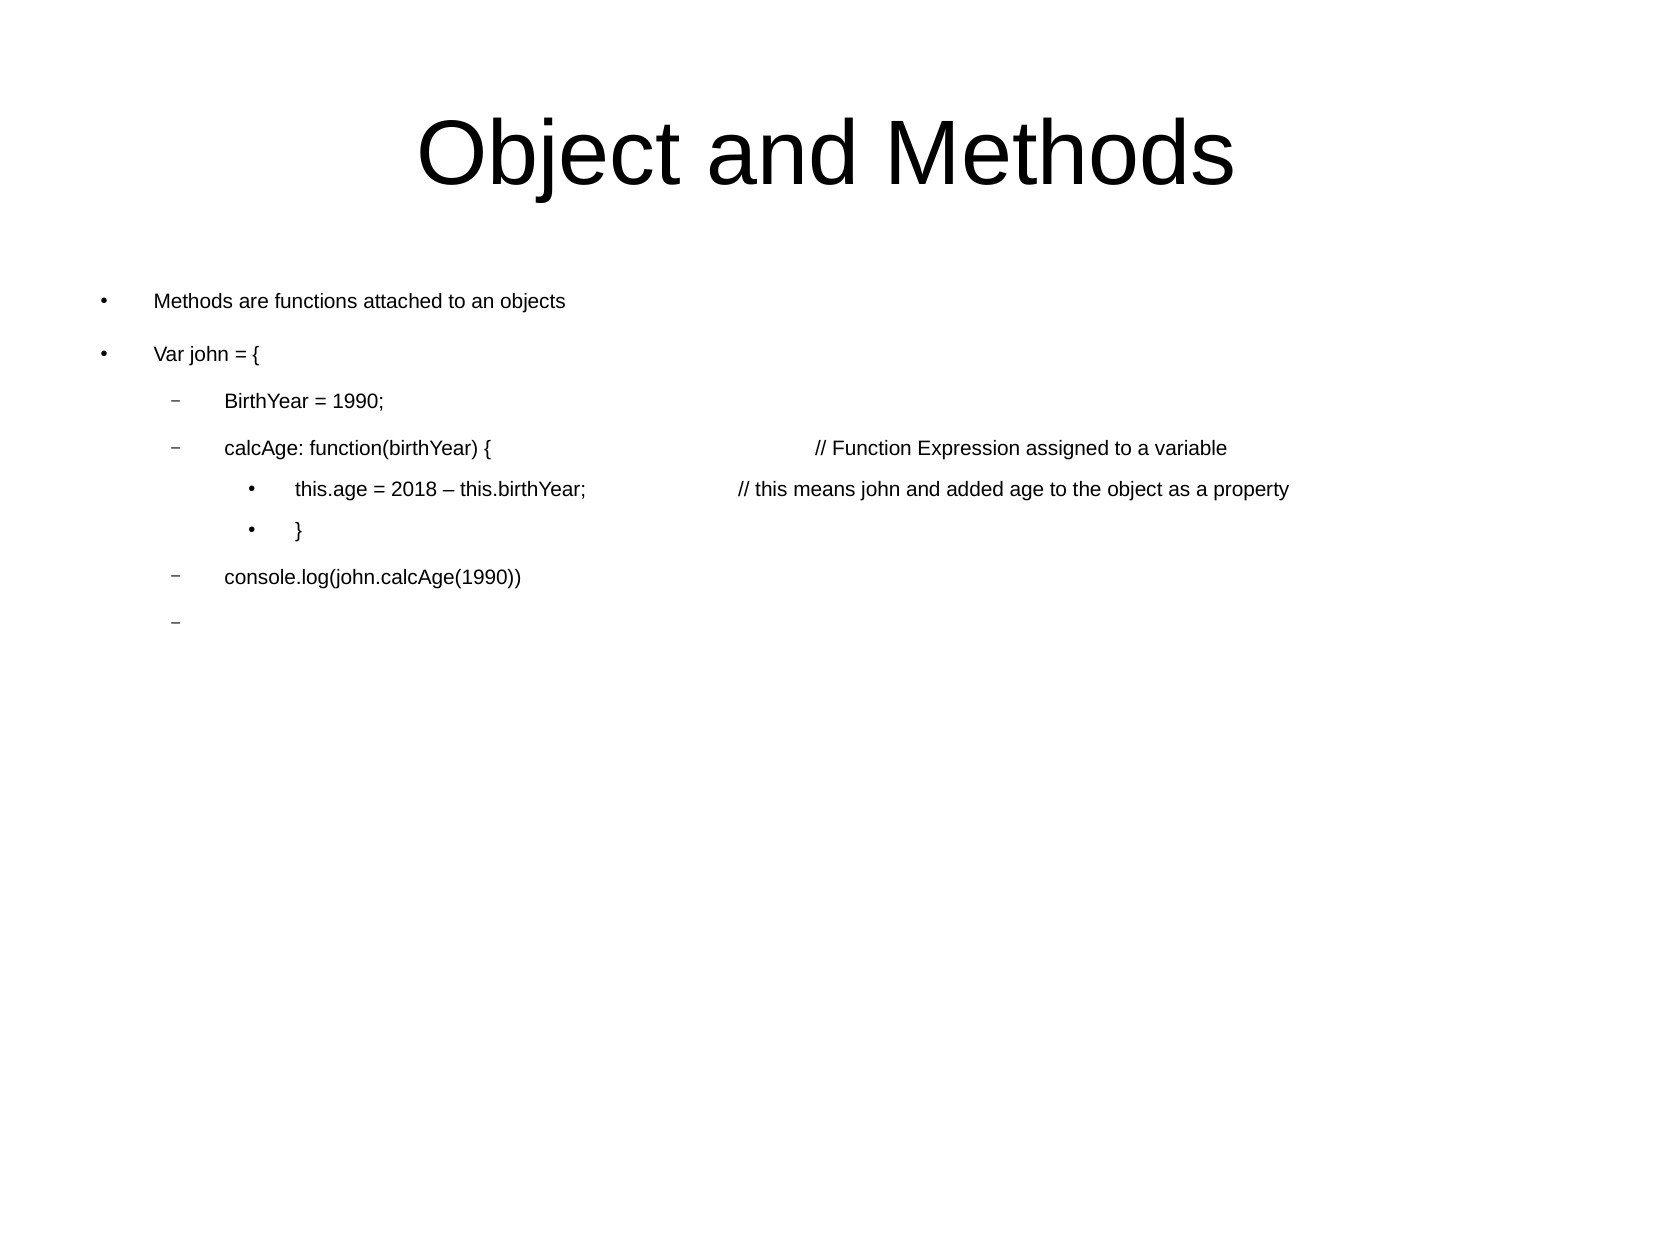

# Object and Methods
Methods are functions attached to an objects
Var john = {
BirthYear = 1990;
calcAge: function(birthYear) {					// Function Expression assigned to a variable
this.age = 2018 – this.birthYear;			// this means john and added age to the object as a property
}
console.log(john.calcAge(1990))